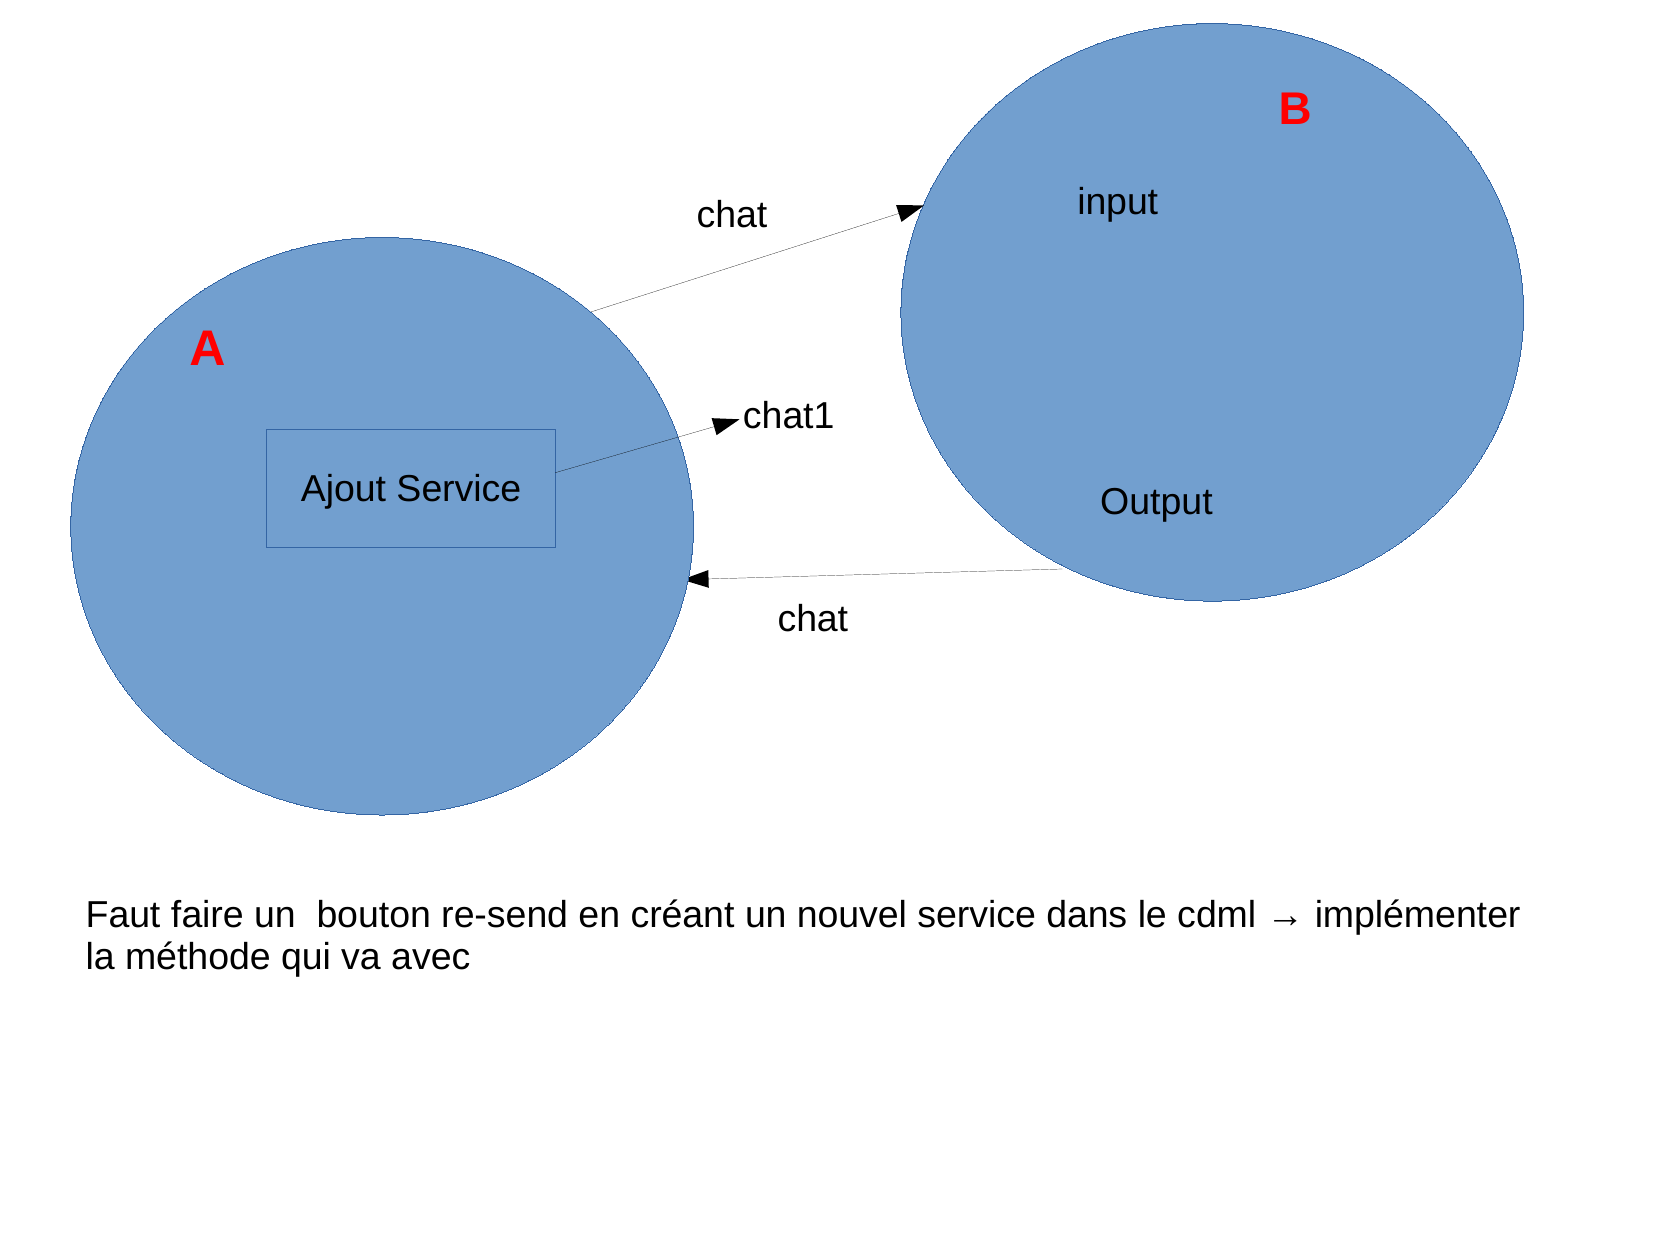

B
input
chat
A
chat1
Ajout Service
Output
chat
Faut faire un bouton re-send en créant un nouvel service dans le cdml → implémenter la méthode qui va avec